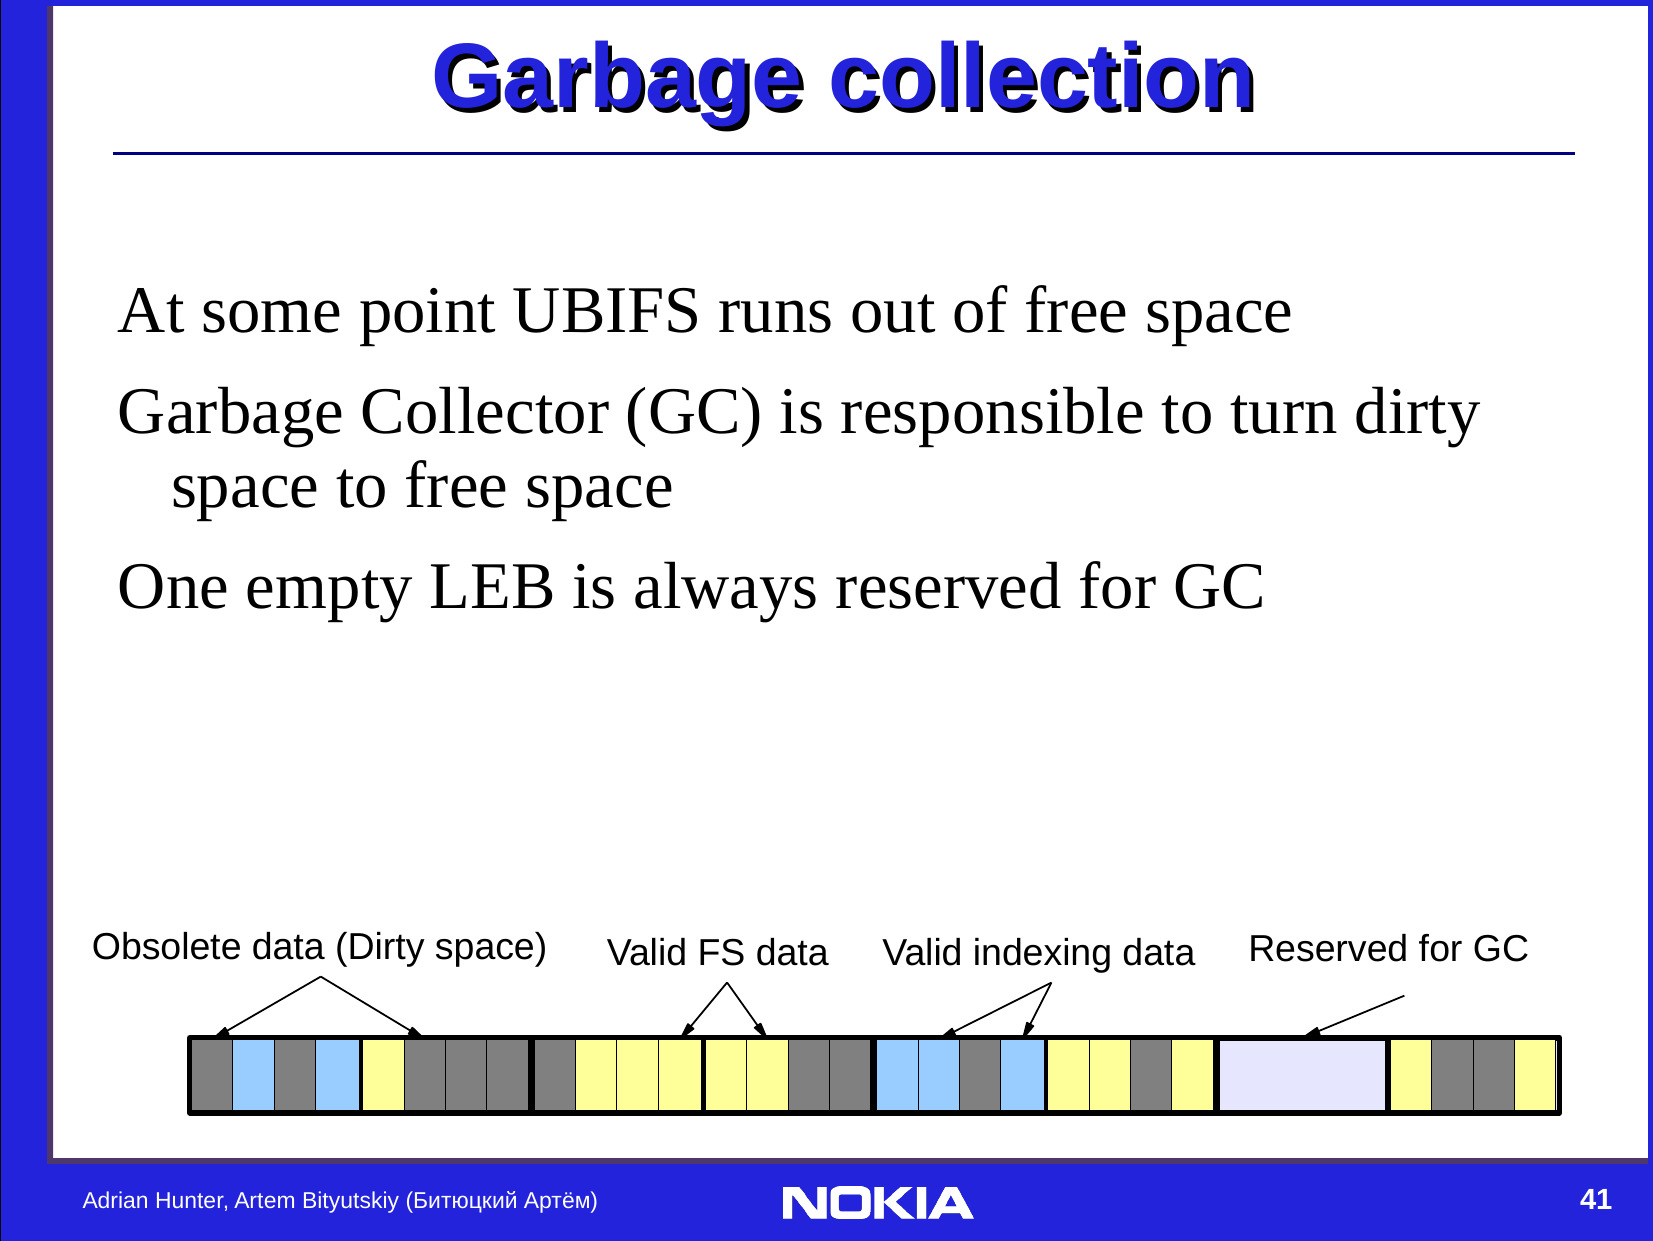

# Garbage collection
At some point UBIFS runs out of free space
Garbage Collector (GC) is responsible to turn dirty space to free space
One empty LEB is always reserved for GC
Obsolete data (Dirty space)
Reserved for GC
Valid FS data
Valid indexing data
41